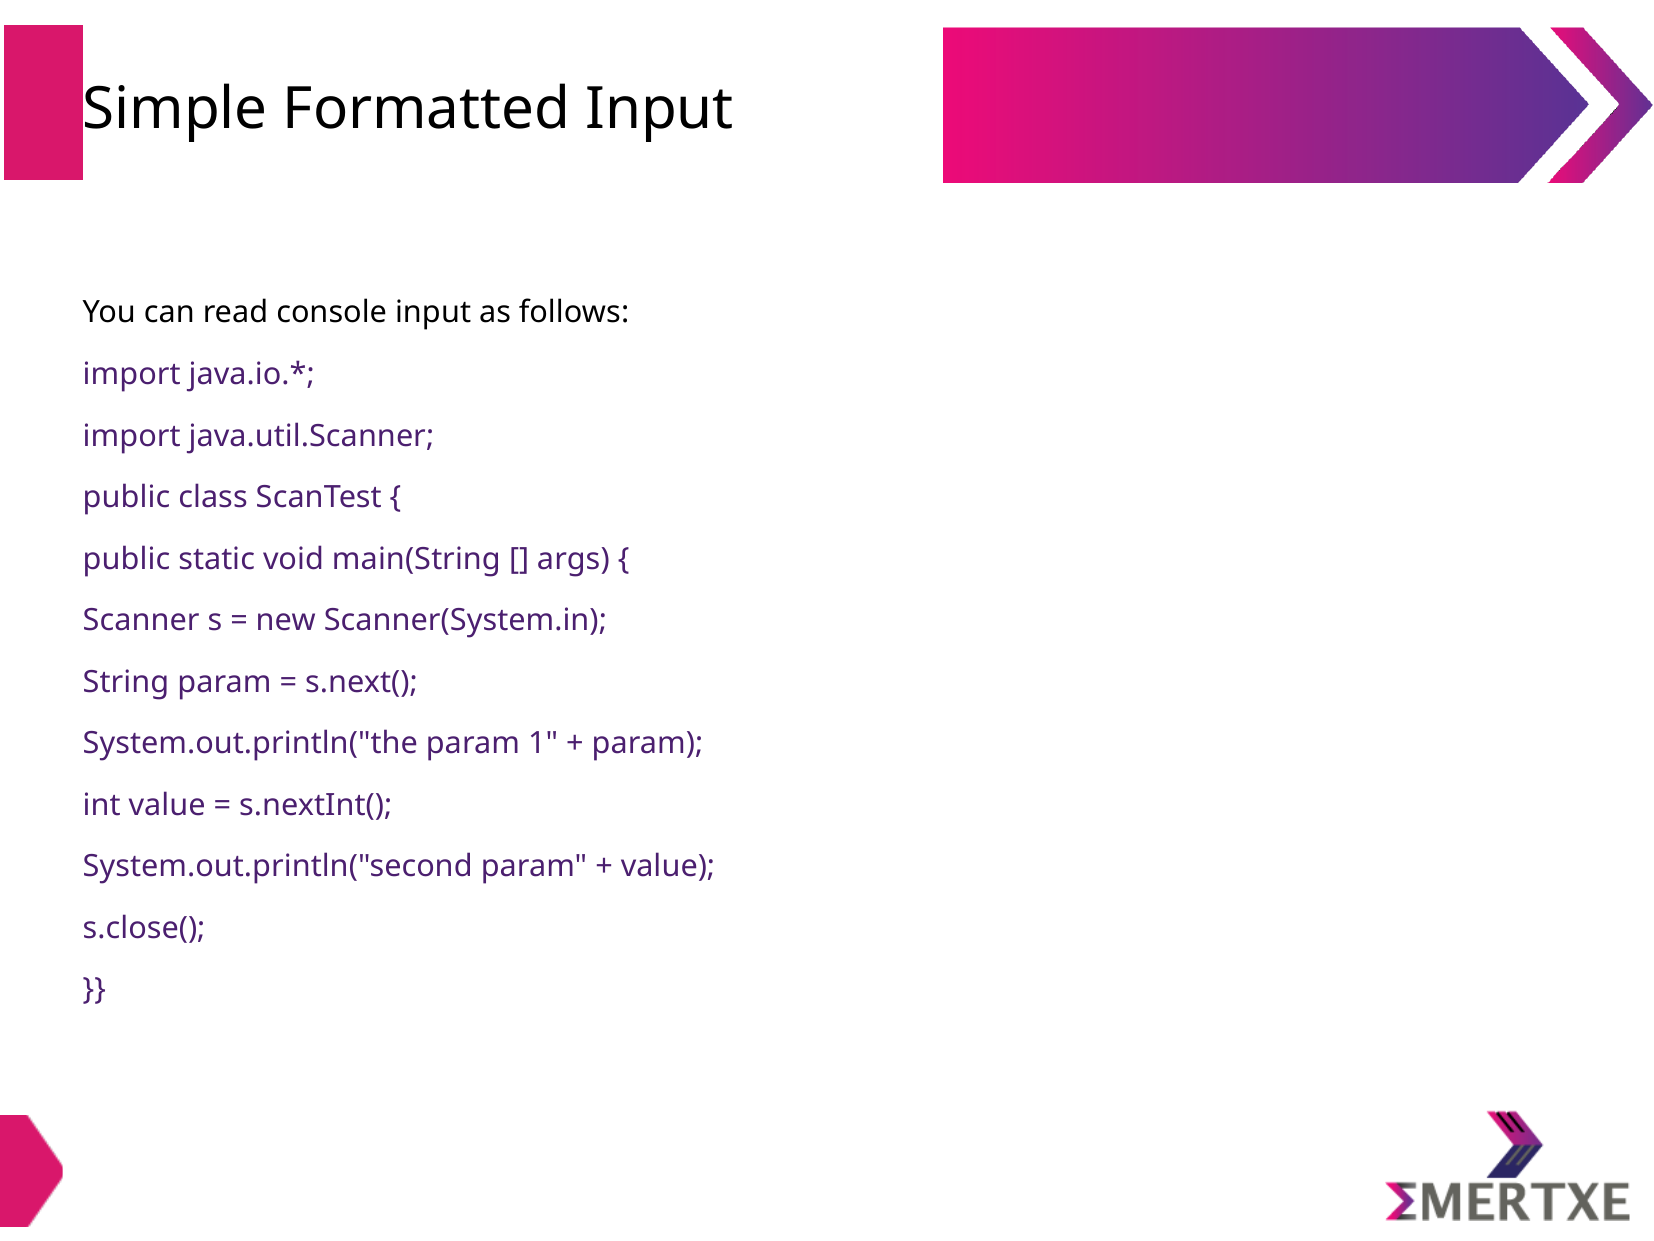

# Simple Formatted Input
You can read console input as follows:
import java.io.*;
import java.util.Scanner;
public class ScanTest {
public static void main(String [] args) {
Scanner s = new Scanner(System.in);
String param = s.next();
System.out.println("the param 1" + param);
int value = s.nextInt();
System.out.println("second param" + value);
s.close();
}}